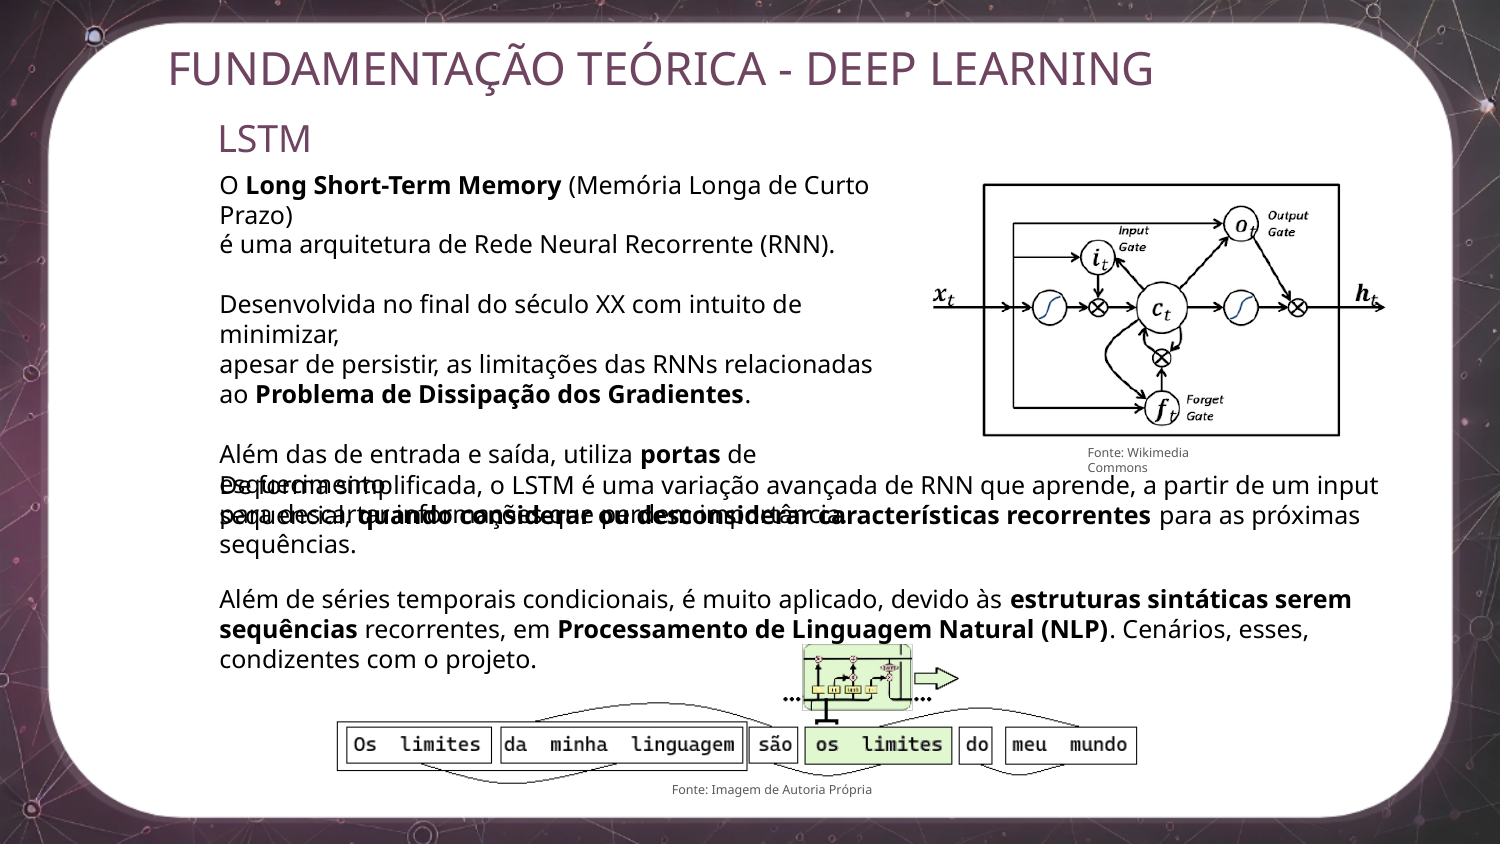

FUNDAMENTAÇÃO TEÓRICA - DEEP LEARNING
LSTM
O Long Short-Term Memory (Memória Longa de Curto Prazo)
é uma arquitetura de Rede Neural Recorrente (RNN).
Desenvolvida no final do século XX com intuito de minimizar,
apesar de persistir, as limitações das RNNs relacionadas
ao Problema de Dissipação dos Gradientes.
Além das de entrada e saída, utiliza portas de esquecimento
para descartar informações que perdem importância.
Fonte: Wikimedia Commons
De forma simplificada, o LSTM é uma variação avançada de RNN que aprende, a partir de um input sequencial, quando considerar ou desconsiderar características recorrentes para as próximas sequências.
Além de séries temporais condicionais, é muito aplicado, devido às estruturas sintáticas serem sequências recorrentes, em Processamento de Linguagem Natural (NLP). Cenários, esses, condizentes com o projeto.
Fonte: Imagem de Autoria Própria